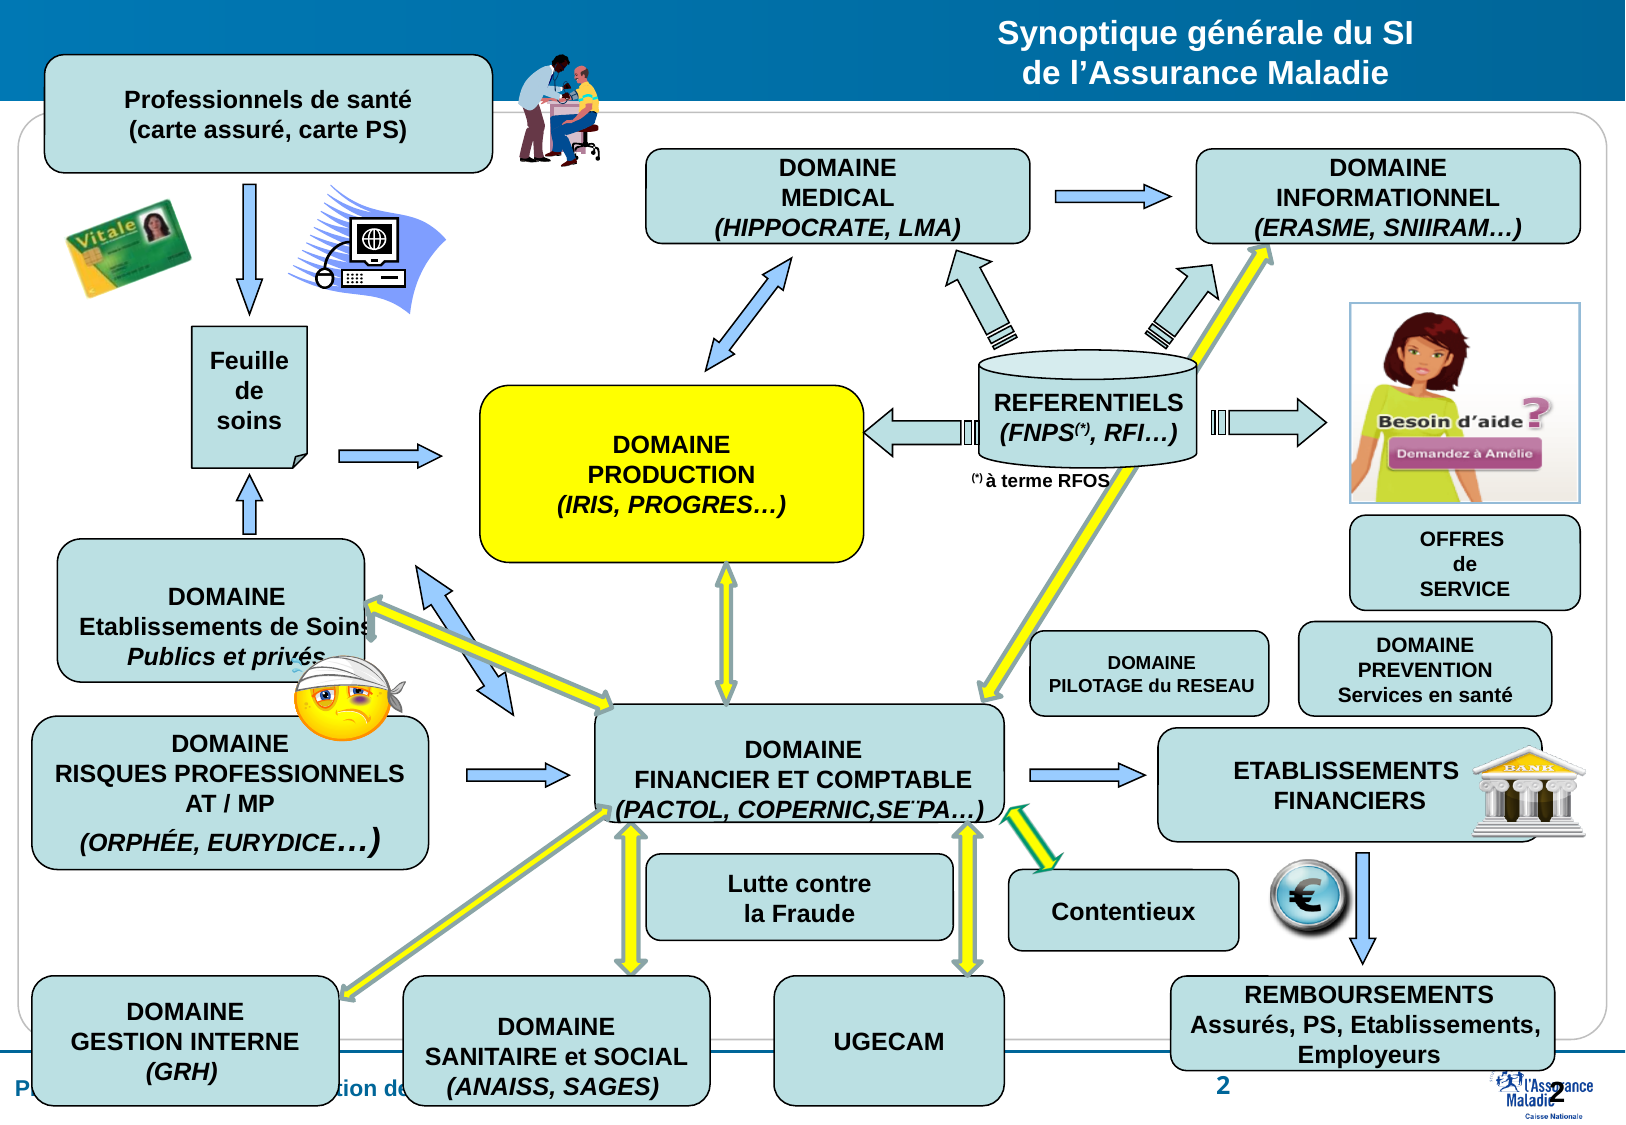

# Synoptique générale du SI de l’Assurance Maladie
Professionnels de santé
(carte assuré, carte PS)
DOMAINE
MEDICAL
(HIPPOCRATE, LMA)
DOMAINE
INFORMATIONNEL
(ERASME, SNIIRAM…)
Feuille
de
soins
REFERENTIELS
(FNPS(*), RFI…)
DOMAINE
PRODUCTION
(IRIS, PROGRES…)
(*) à terme RFOS
OFFRES
de
SERVICE
DOMAINE
Etablissements de Soins
Publics et privés
DOMAINE
PREVENTION
Services en santé
DOMAINE
PILOTAGE du RESEAU
DOMAINE
FINANCIER ET COMPTABLE
(PACTOL, COPERNIC,SE¨PA…)
DOMAINE
RISQUES PROFESSIONNELS
AT / MP
(ORPHÉE, EURYDICE…)
ETABLISSEMENTS
FINANCIERS
Lutte contre
la Fraude
Contentieux
DOMAINE
GESTION INTERNE
(GRH)
DOMAINE
SANITAIRE et SOCIAL
(ANAISS, SAGES)
UGECAM
REMBOURSEMENTS
Assurés, PS, Etablissements,
Employeurs